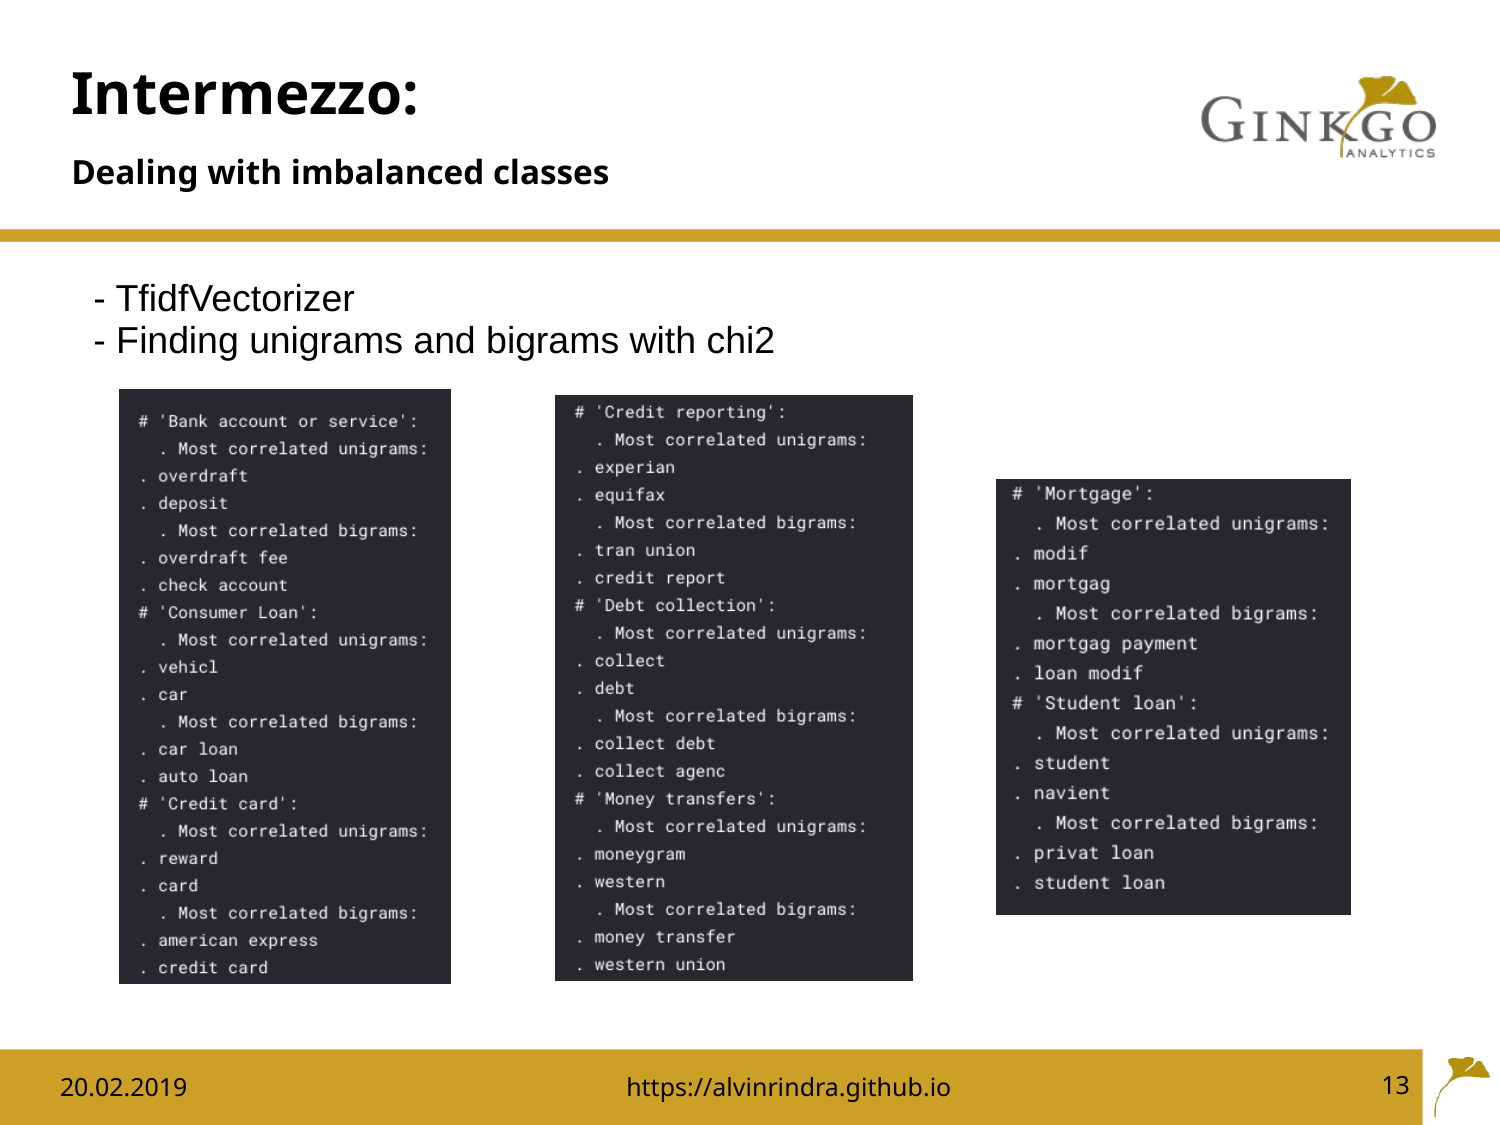

Intermezzo:
Dealing with imbalanced classes
- TfidfVectorizer
- Finding unigrams and bigrams with chi2
#
					https://alvinrindra.github.io
20.02.2019